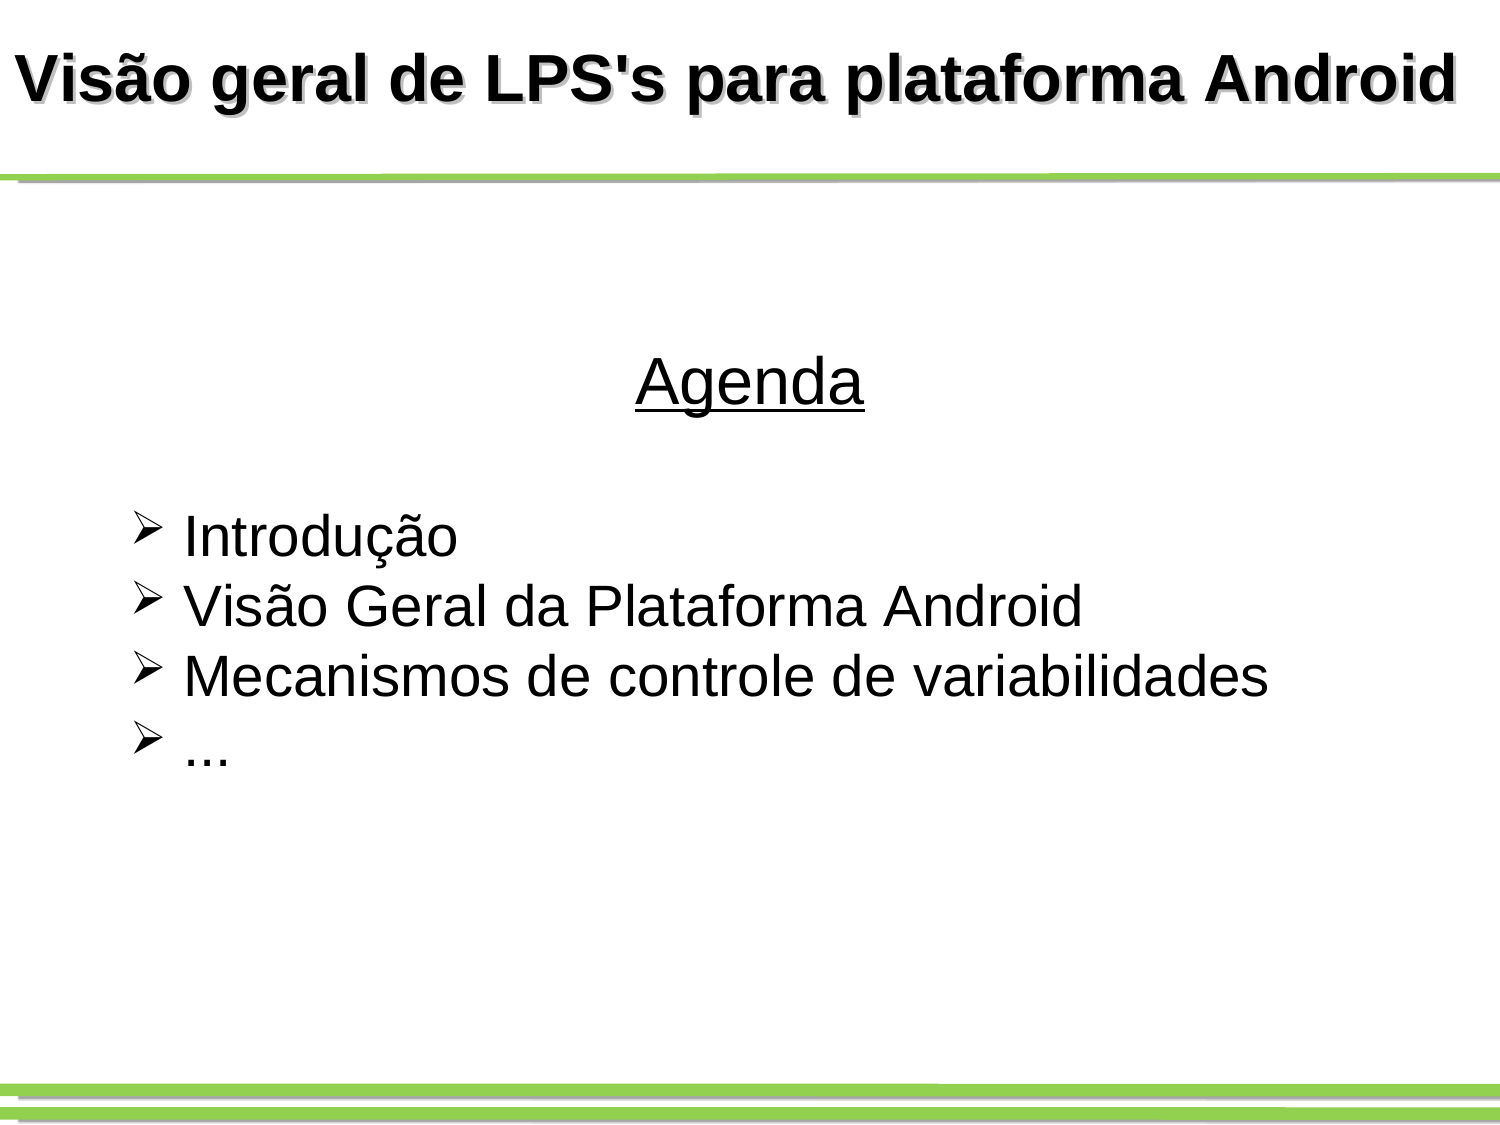

Visão geral de LPS's para plataforma Android
Agenda
 Introdução
 Visão Geral da Plataforma Android
 Mecanismos de controle de variabilidades
 ...